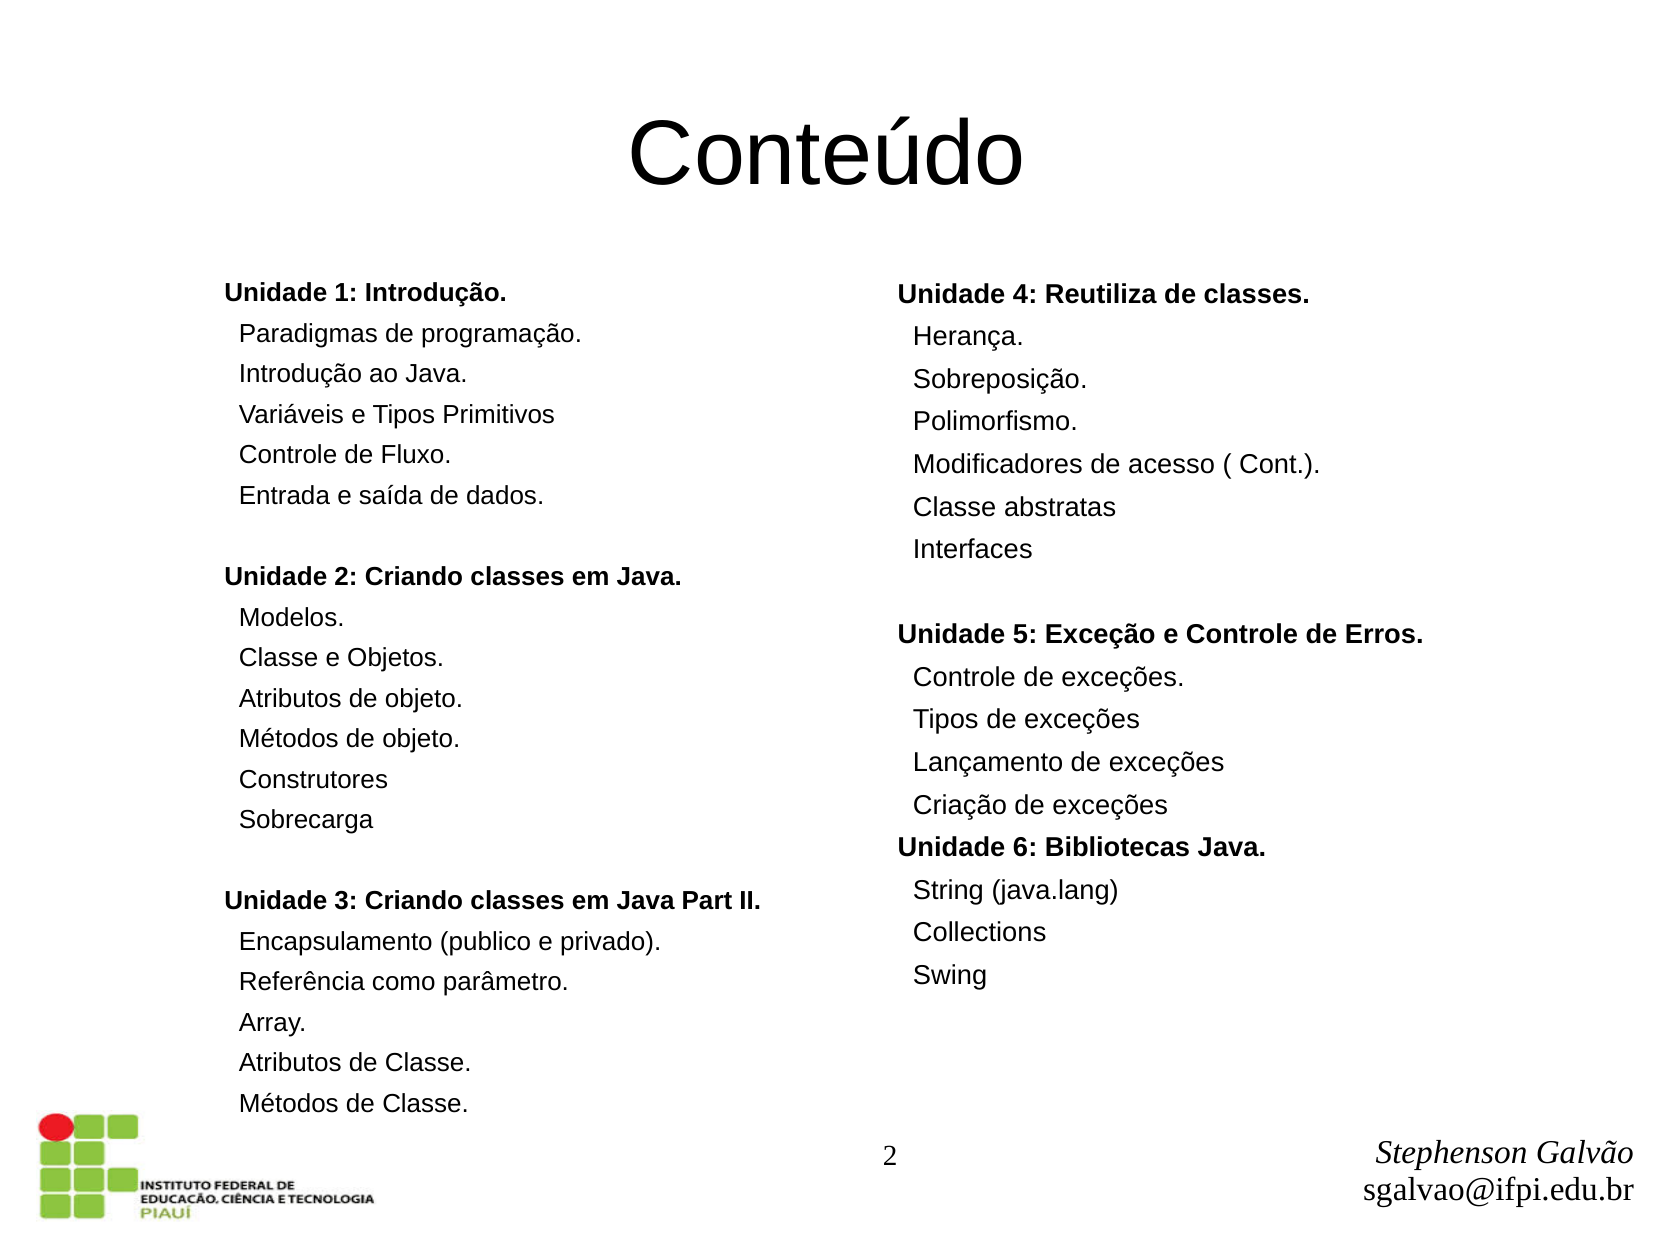

# Conteúdo
Unidade 1: Introdução.
Paradigmas de programação.
Introdução ao Java.
Variáveis e Tipos Primitivos
Controle de Fluxo.
Entrada e saída de dados.
Unidade 2: Criando classes em Java.
Modelos.
Classe e Objetos.
Atributos de objeto.
Métodos de objeto.
Construtores
Sobrecarga
Unidade 3: Criando classes em Java Part II.
Encapsulamento (publico e privado).
Referência como parâmetro.
Array.
Atributos de Classe.
Métodos de Classe.
Unidade 4: Reutiliza de classes.
Herança.
Sobreposição.
Polimorfismo.
Modificadores de acesso ( Cont.).
Classe abstratas
Interfaces
Unidade 5: Exceção e Controle de Erros.
Controle de exceções.
Tipos de exceções
Lançamento de exceções
Criação de exceções
Unidade 6: Bibliotecas Java.
String (java.lang)
Collections
Swing
2